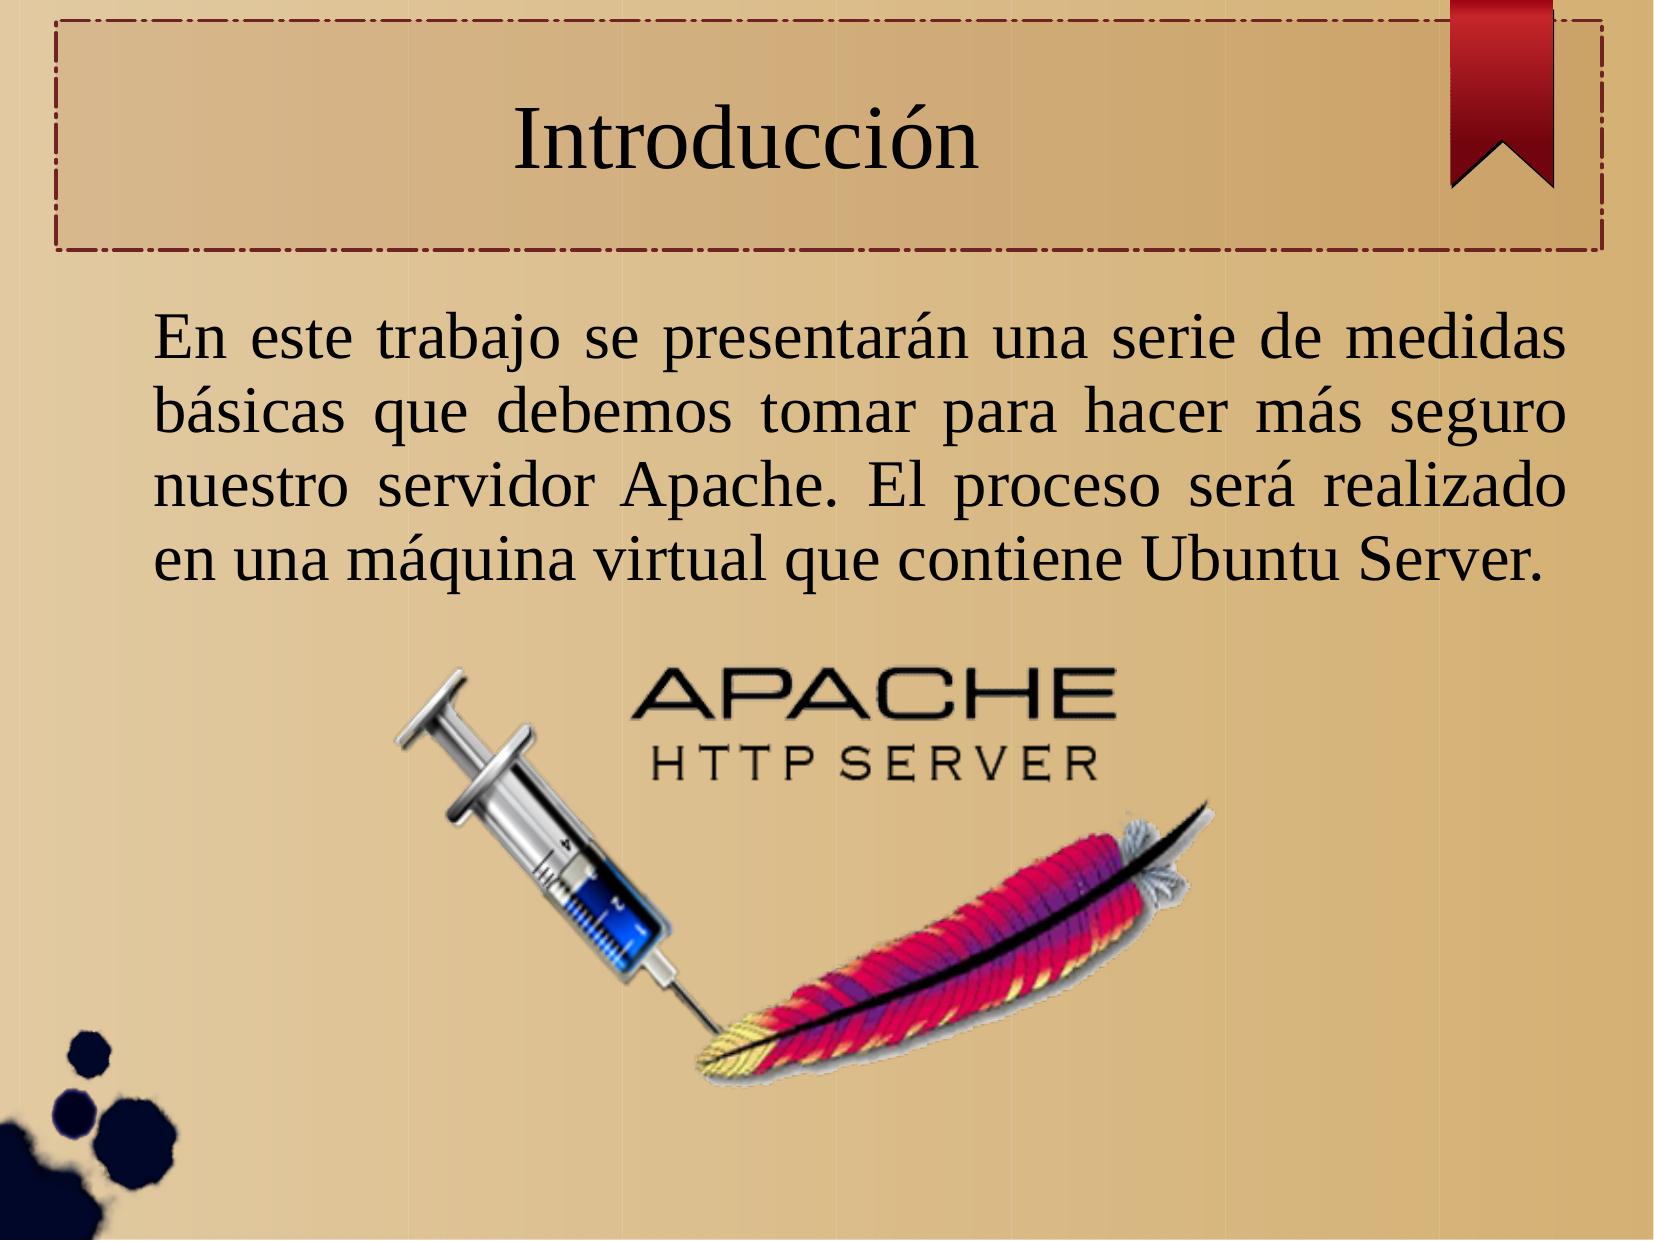

# Introducción
En este trabajo se presentarán una serie de medidas básicas que debemos tomar para hacer más seguro nuestro servidor Apache. El proceso será realizado en una máquina virtual que contiene Ubuntu Server.